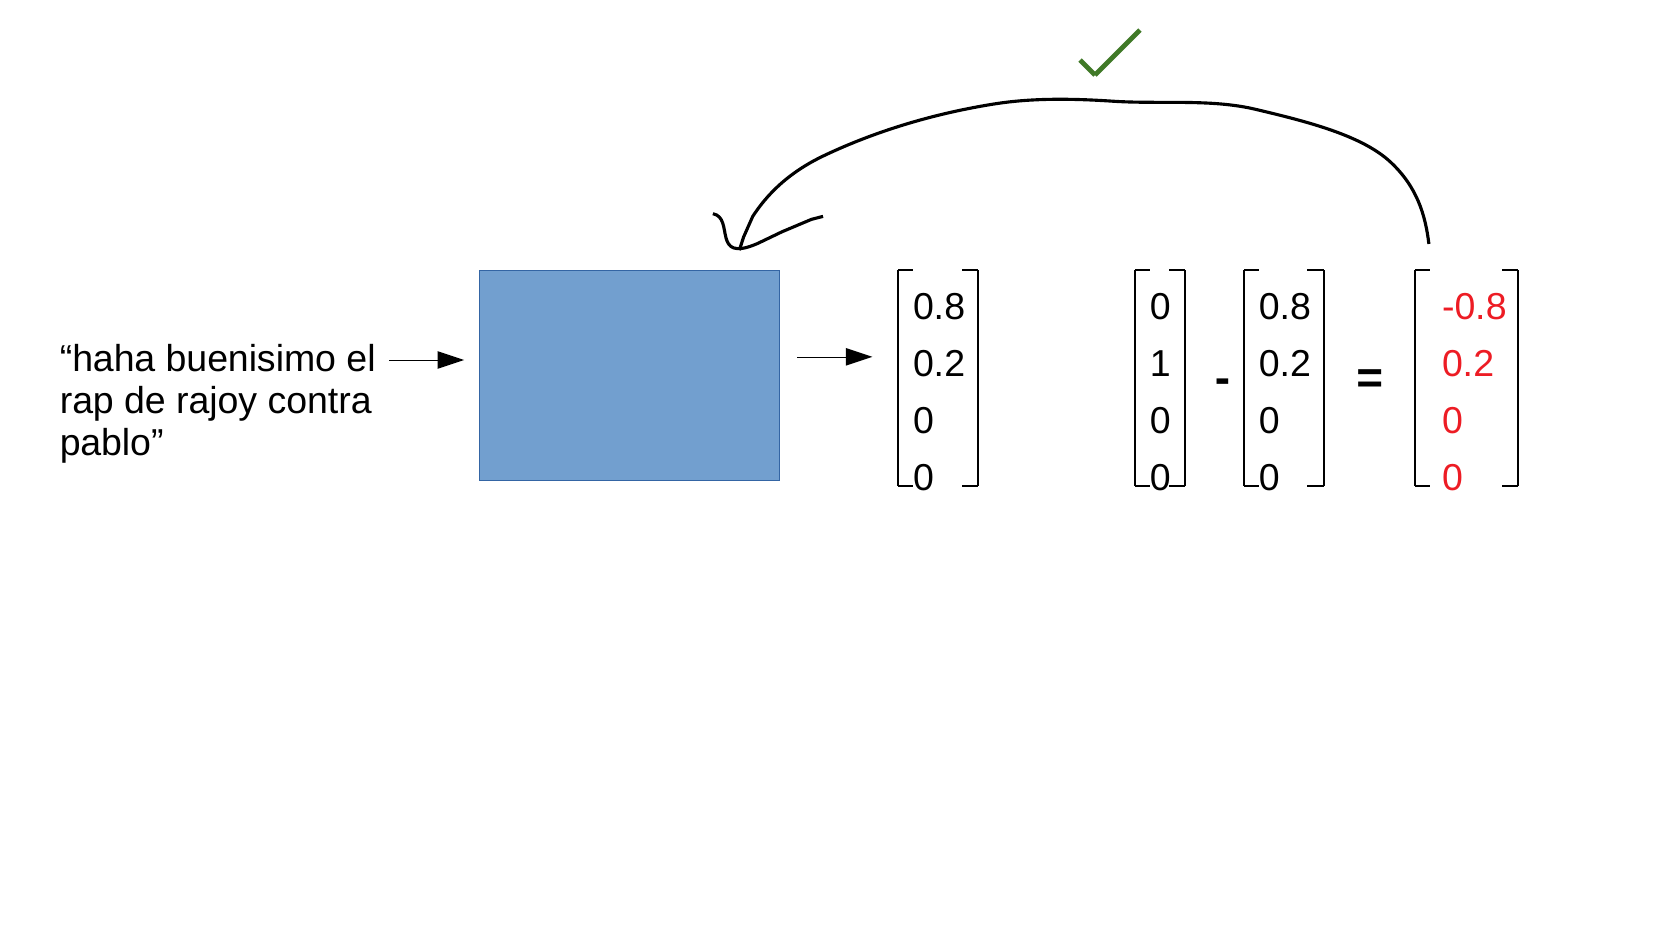

0
1
0
0
0.8
0.2
0
0
-0.8
0.2
0
0
0.8
0.2
0
0
“haha buenisimo el rap de rajoy contra pablo”
-
=